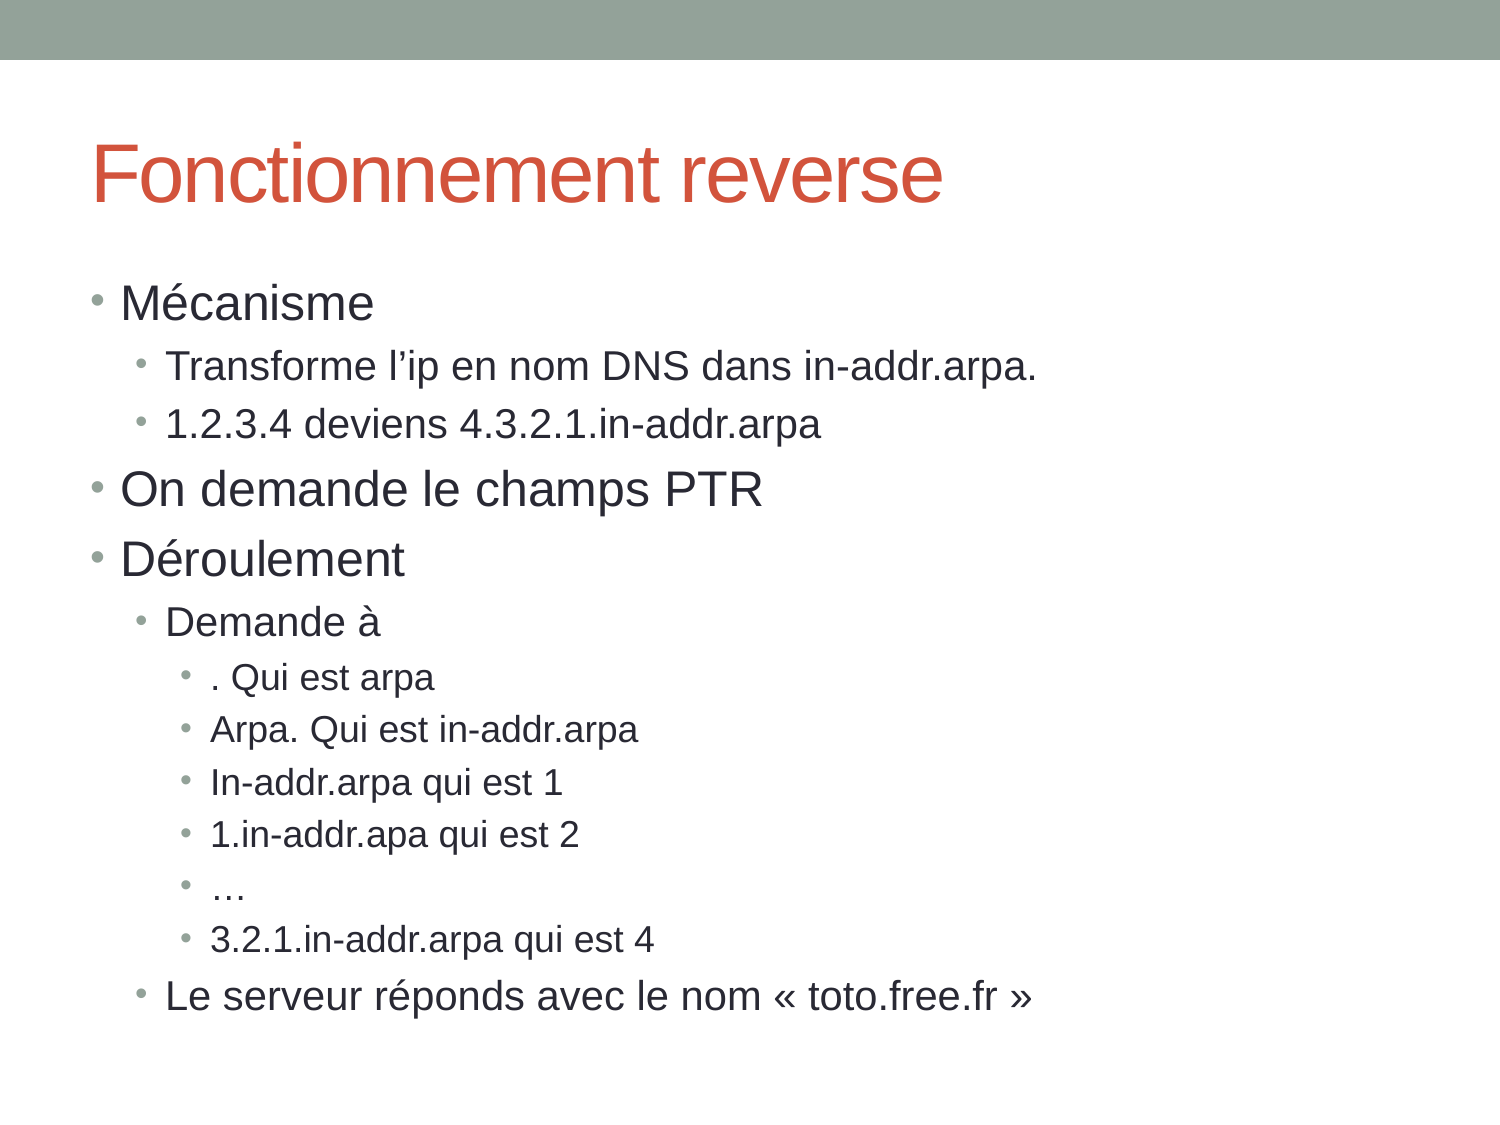

# Fonctionnement reverse
Mécanisme
Transforme l’ip en nom DNS dans in-addr.arpa.
1.2.3.4 deviens 4.3.2.1.in-addr.arpa
On demande le champs PTR
Déroulement
Demande à
. Qui est arpa
Arpa. Qui est in-addr.arpa
In-addr.arpa qui est 1
1.in-addr.apa qui est 2
…
3.2.1.in-addr.arpa qui est 4
Le serveur réponds avec le nom « toto.free.fr »